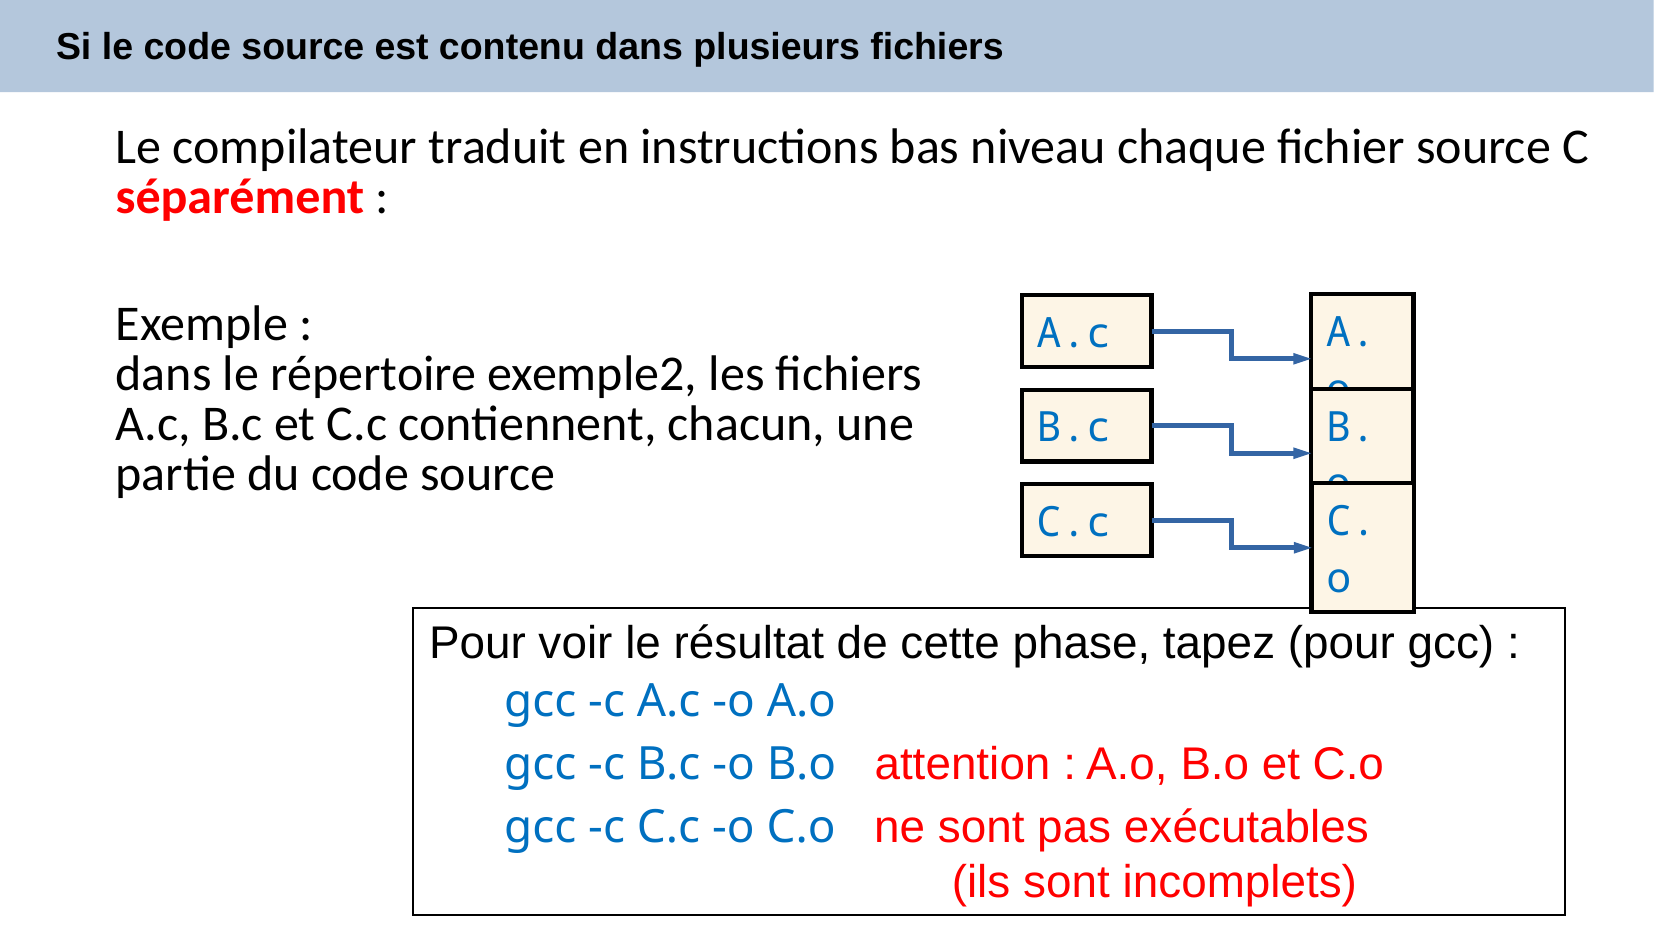

Si le code source est contenu dans plusieurs fichiers
Le compilateur traduit en instructions bas niveau chaque fichier source C séparément :
A.o
Exemple :
dans le répertoire exemple2, les fichiers A.c, B.c et C.c contiennent, chacun, une partie du code source
A.c
B.o
B.c
C.o
C.c
Pour voir le résultat de cette phase, tapez (pour gcc) :
	gcc -c A.c -o A.o
	gcc -c B.c -o B.o attention : A.o, B.o et C.o
	gcc -c C.c -o C.o ne sont pas exécutables
 (ils sont incomplets)